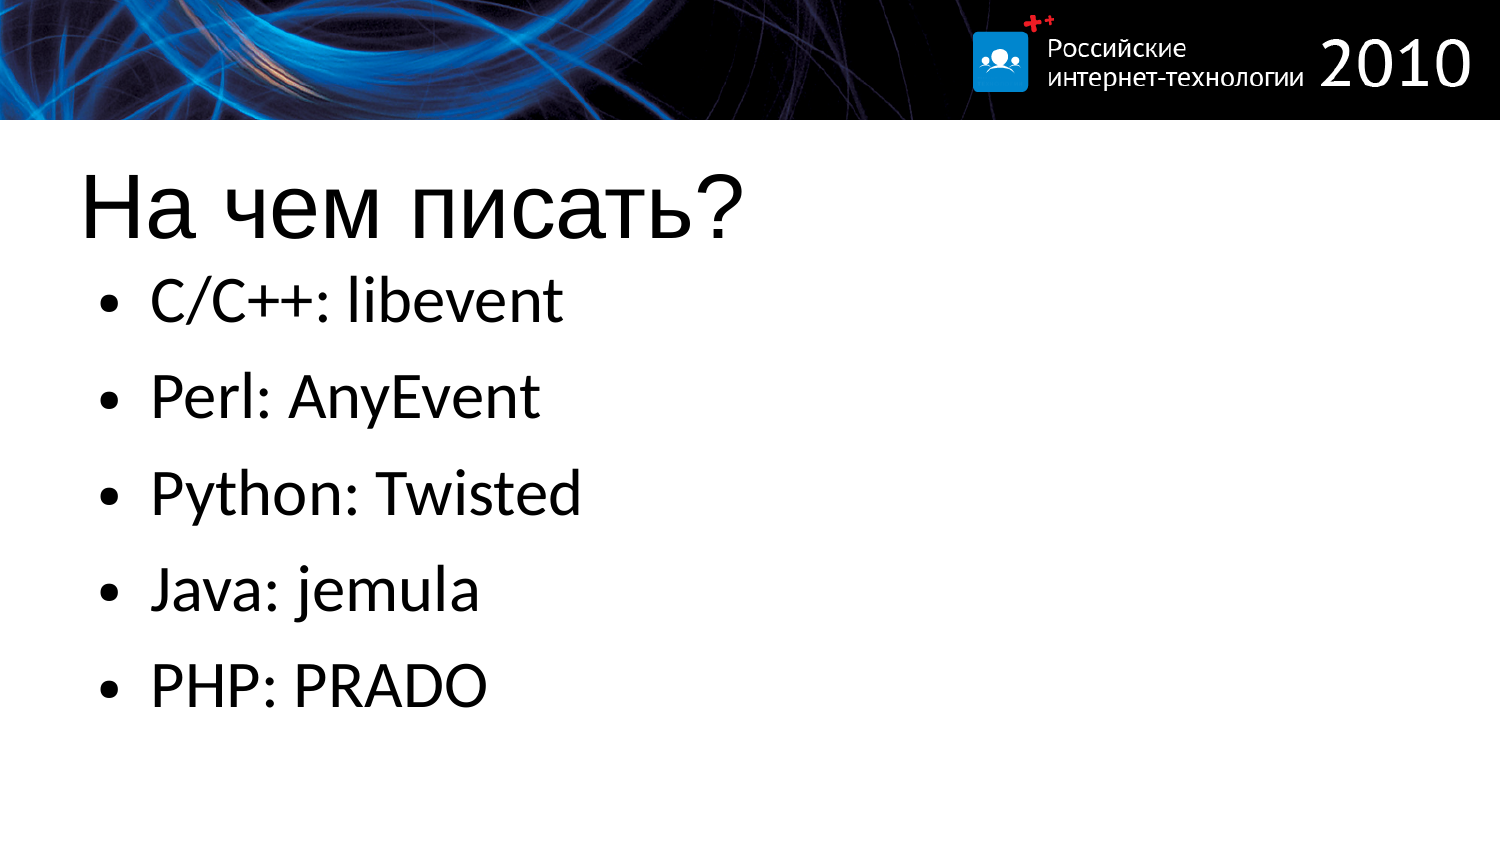

# На чем писать?
C/C++: libevent
Perl: AnyEvent
Python: Twisted
Java: jemula
PHP: PRADO